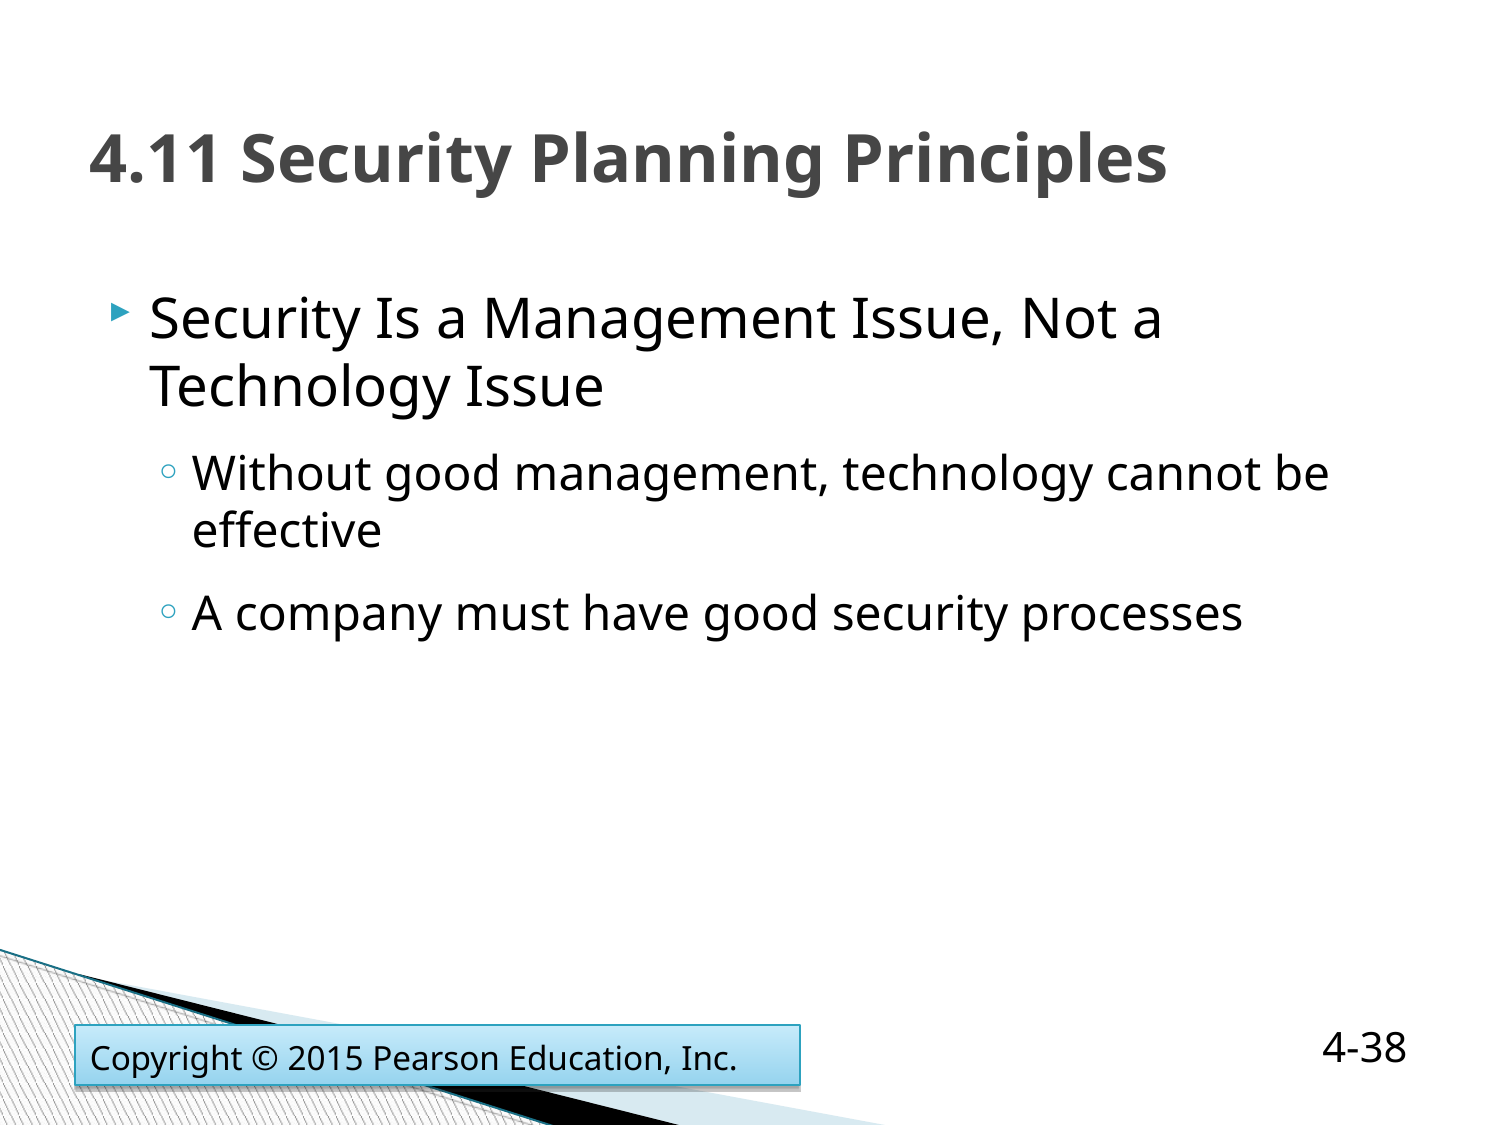

4.11 Security Planning Principles
# Security Is a Management Issue, Not a Technology Issue
Without good management, technology cannot be effective
A company must have good security processes
Copyright © 2015 Pearson Education, Inc.